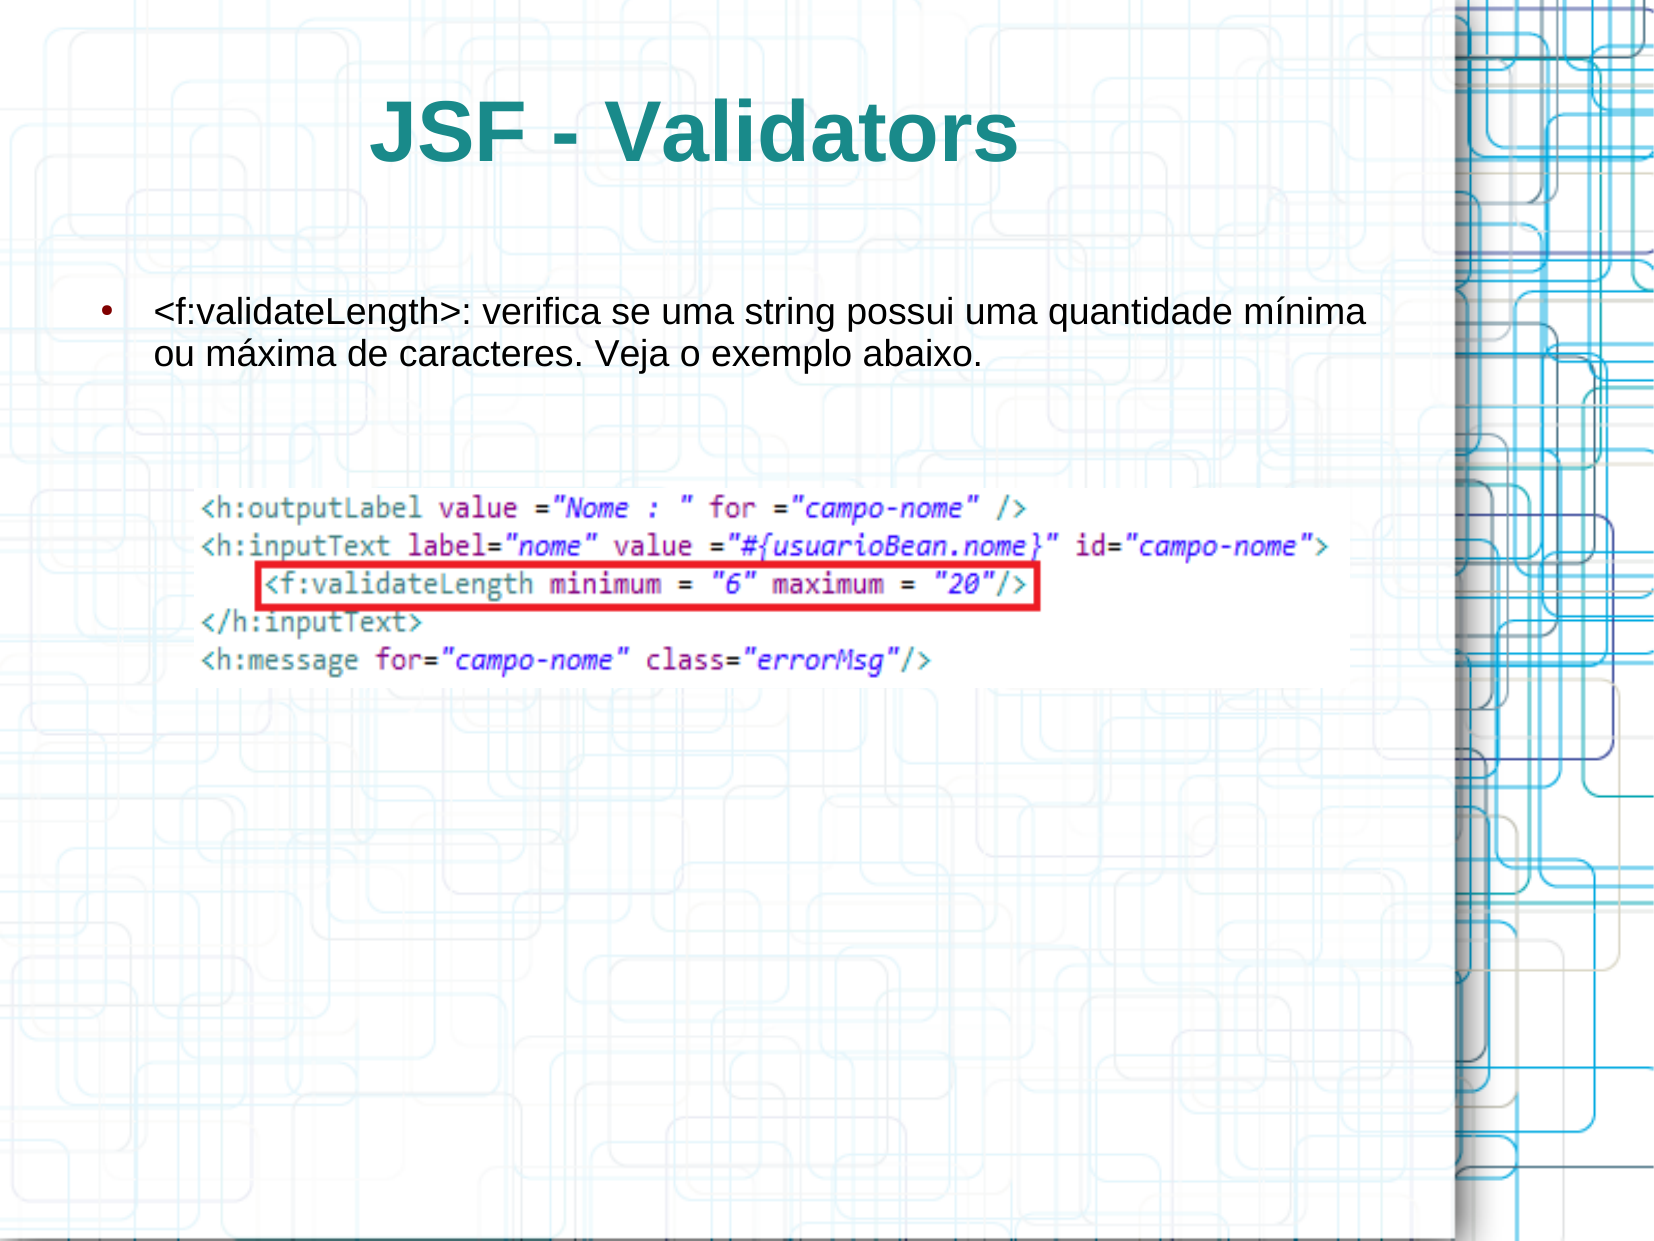

JSF - Validators
#
<f:validateLength>: verifica se uma string possui uma quantidade mínima ou máxima de caracteres. Veja o exemplo abaixo.